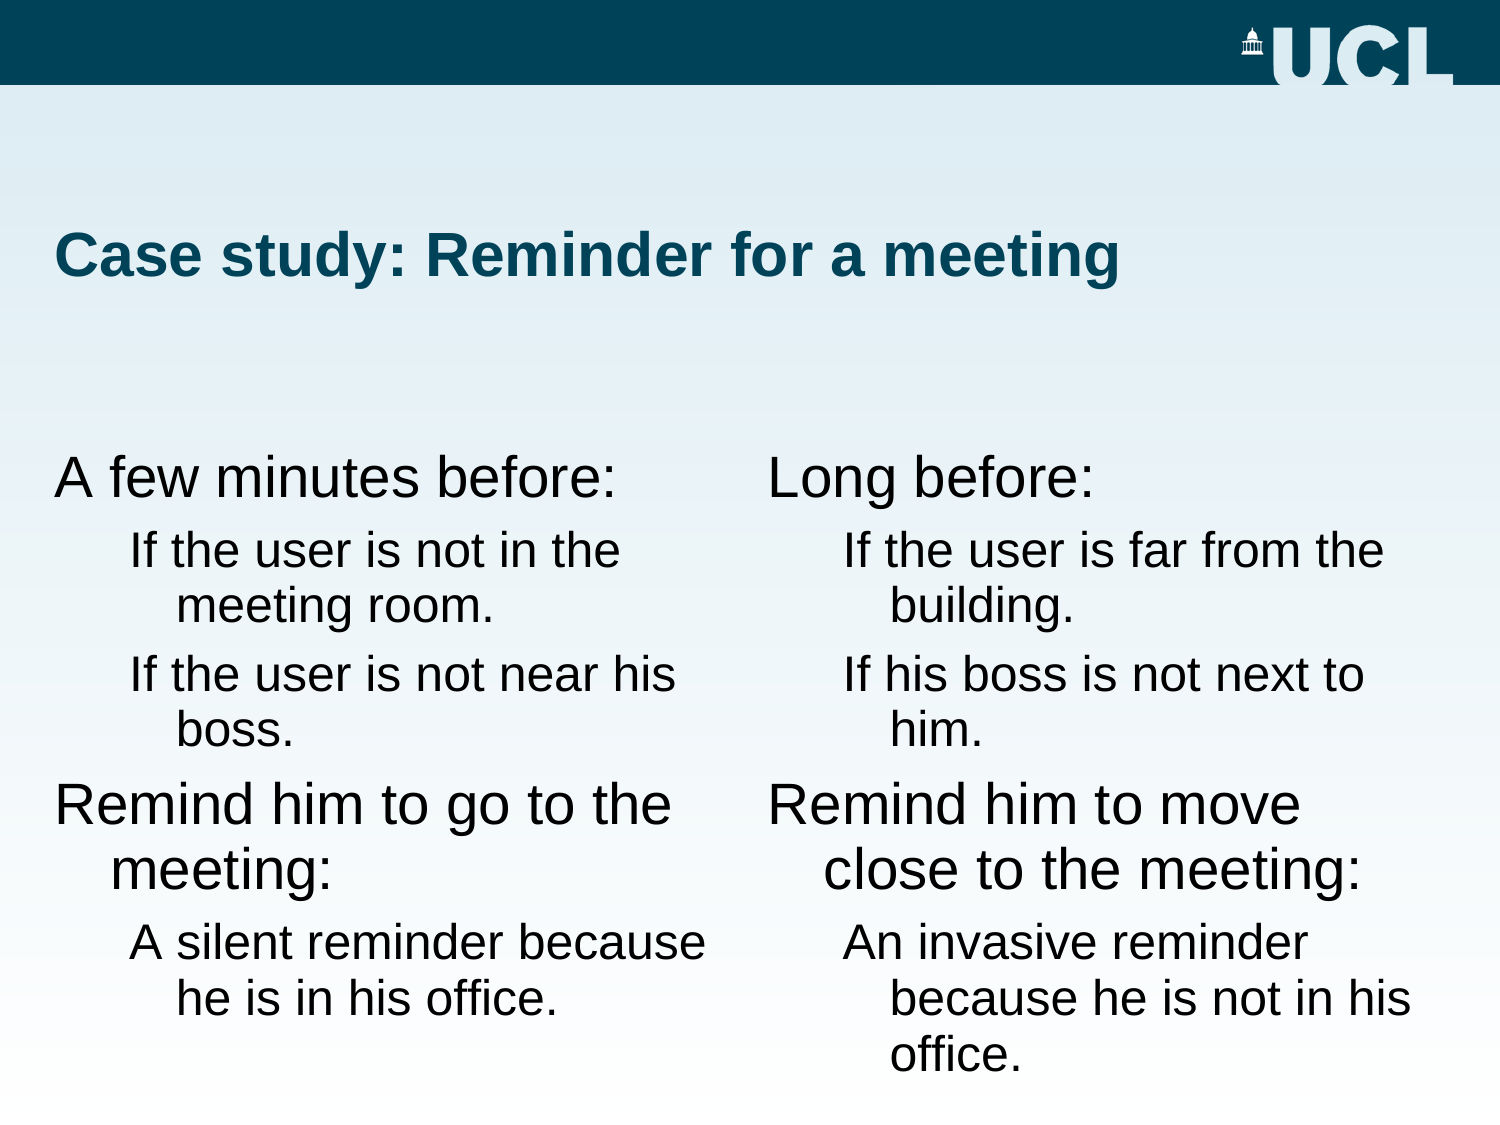

# Case study: Reminder for a meeting
A few minutes before:
If the user is not in the meeting room.
If the user is not near his boss.
Remind him to go to the meeting:
A silent reminder because he is in his office.
Long before:
If the user is far from the building.
If his boss is not next to him.
Remind him to move close to the meeting:
An invasive reminder because he is not in his office.